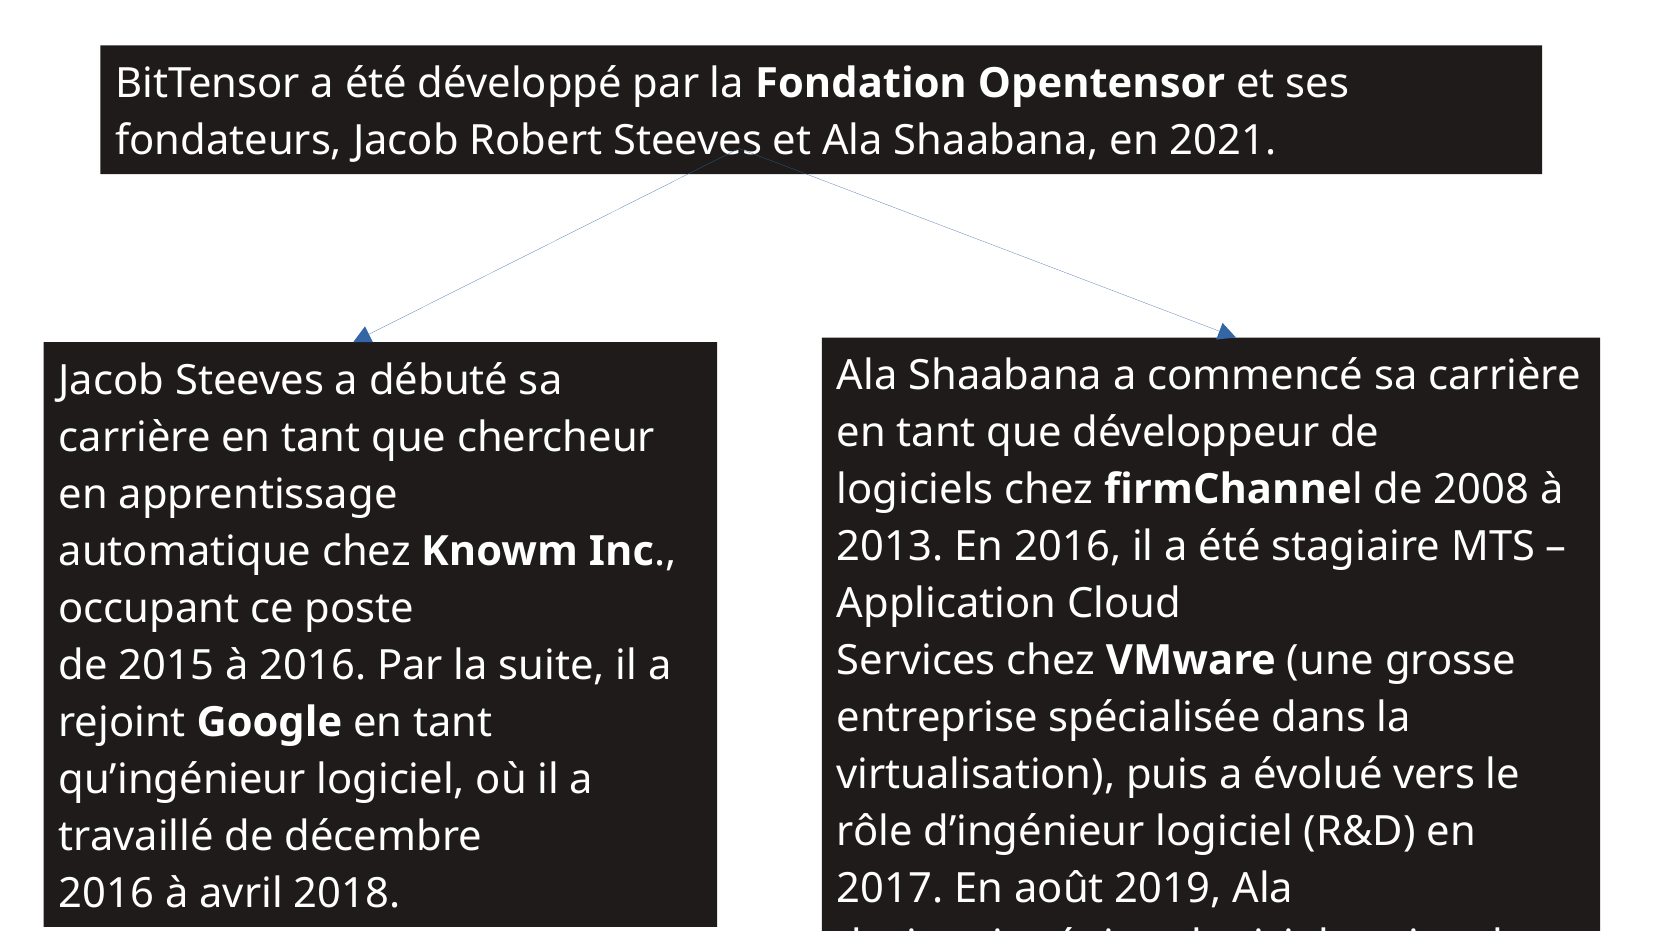

BitTensor a été développé par la Fondation Opentensor et ses fondateurs, Jacob Robert Steeves et Ala Shaabana, en 2021.
Ala Shaabana a commencé sa carrière en tant que développeur de logiciels chez firmChannel de 2008 à 2013. En 2016, il a été stagiaire MTS – Application Cloud Services chez VMware (une grosse entreprise spécialisée dans la virtualisation), puis a évolué vers le rôle d’ingénieur logiciel (R&D) en 2017. En août 2019, Ala devient ingénieur logiciel senior chez Instacart jusqu’en septembre 2020.
Jacob Steeves a débuté sa carrière en tant que chercheur en apprentissage automatique chez Knowm Inc., occupant ce poste de 2015 à 2016. Par la suite, il a rejoint Google en tant qu’ingénieur logiciel, où il a travaillé de décembre 2016 à avril 2018.